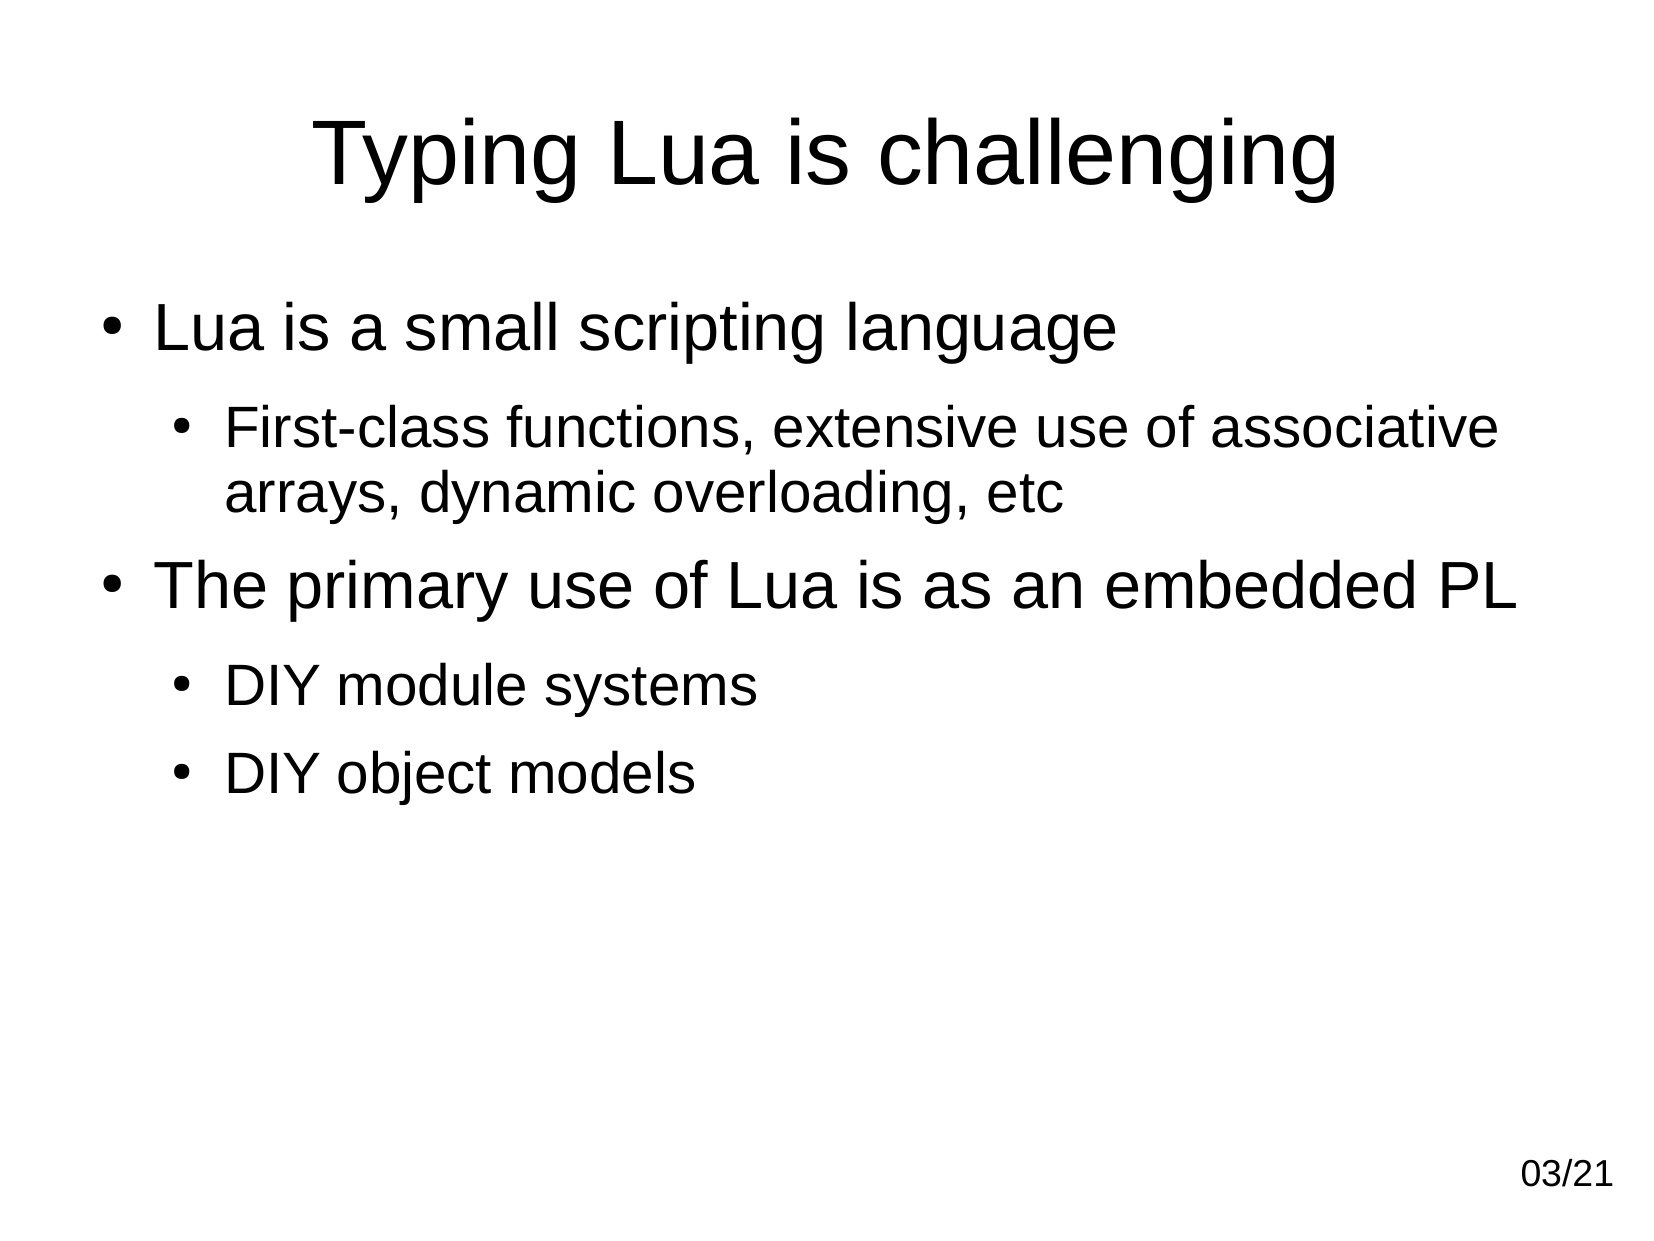

# Typing Lua is challenging
Lua is a small scripting language
First-class functions, extensive use of associative arrays, dynamic overloading, etc
The primary use of Lua is as an embedded PL
DIY module systems
DIY object models
 03/21